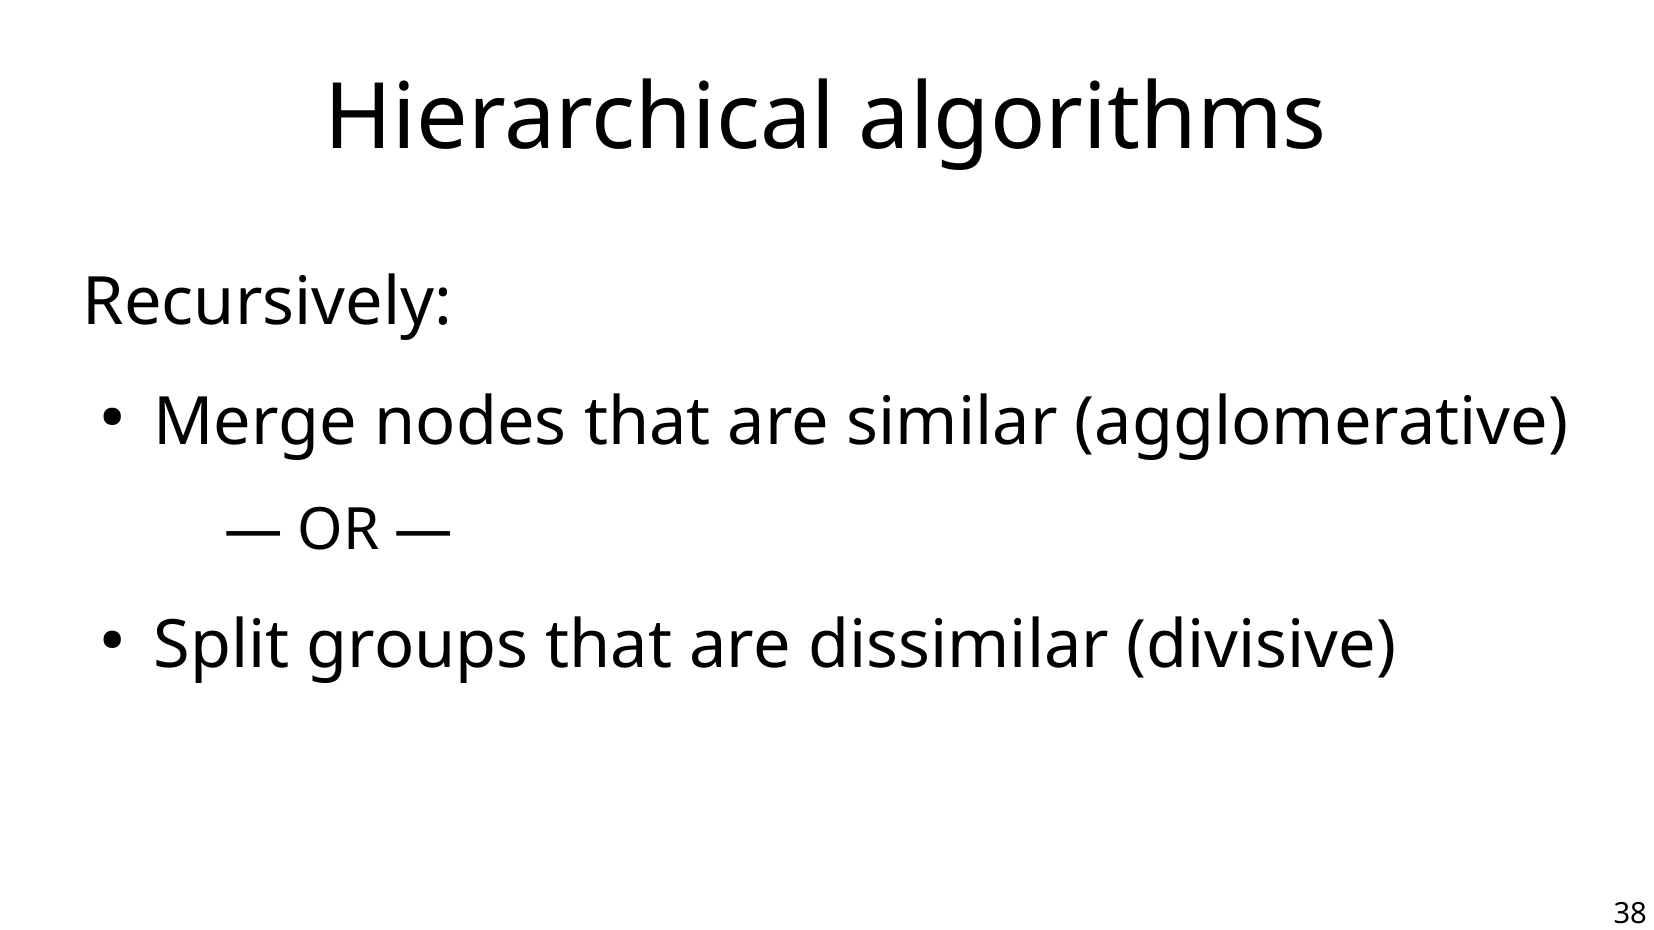

# Hierarchical algorithms
Recursively:
Merge nodes that are similar (agglomerative)
— OR —
Split groups that are dissimilar (divisive)
38